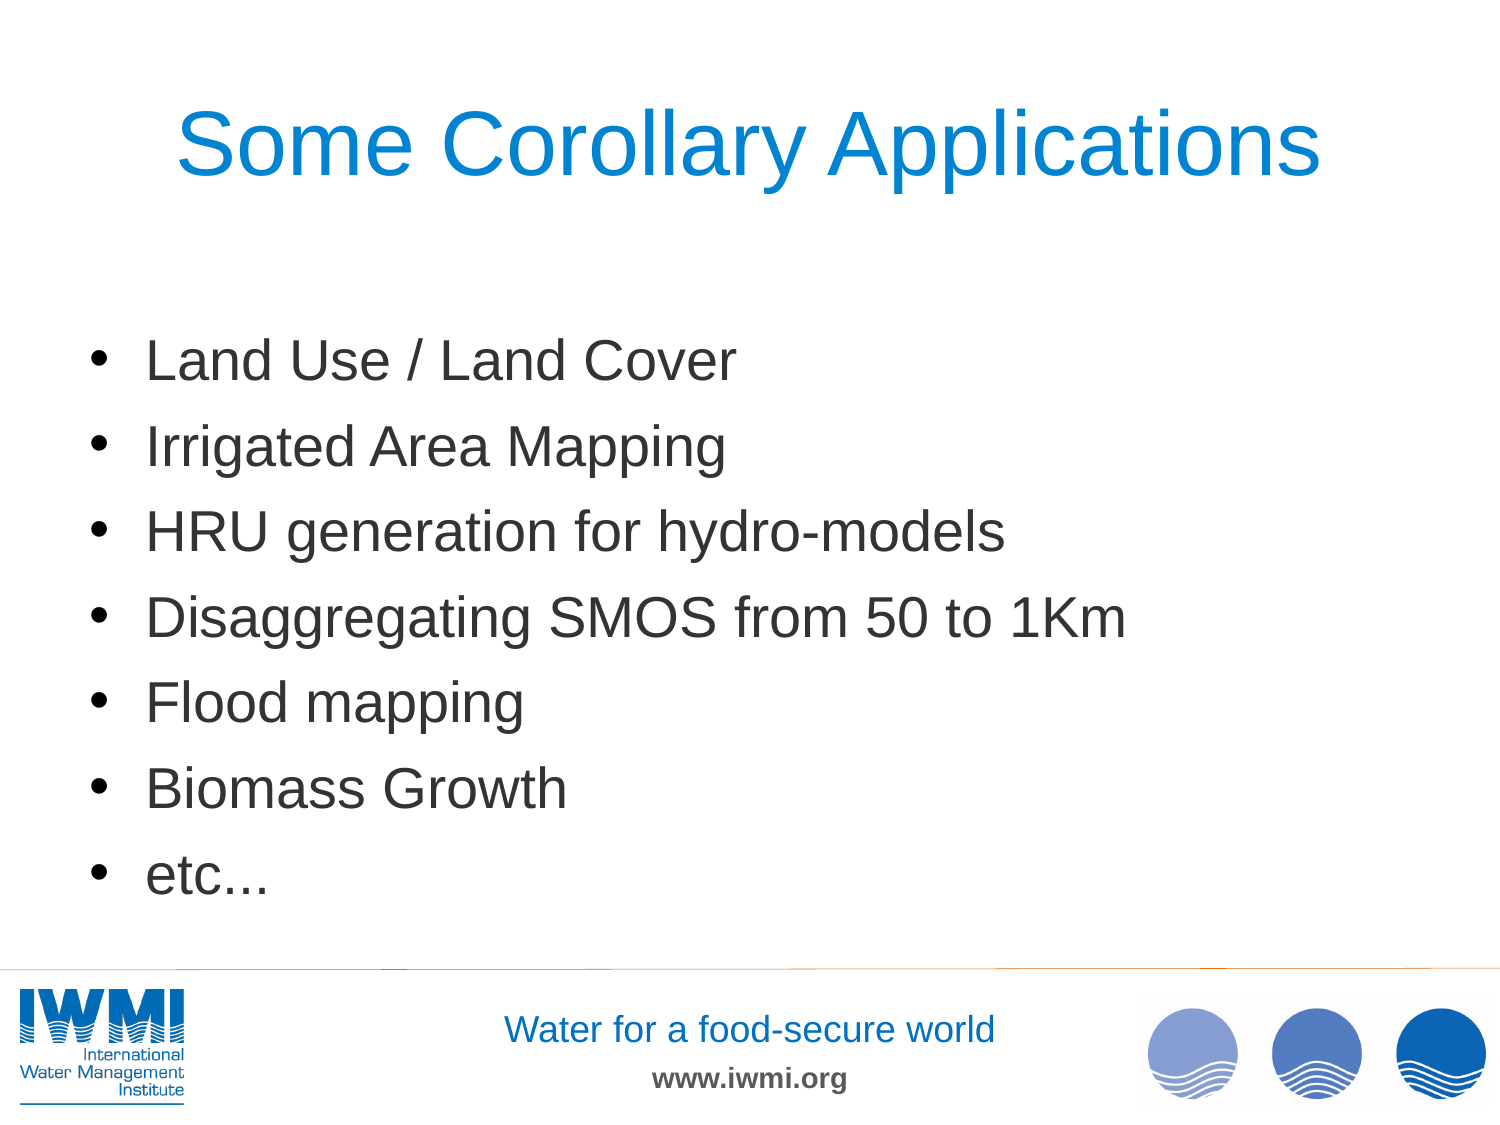

# Some Corollary Applications
Land Use / Land Cover
Irrigated Area Mapping
HRU generation for hydro-models
Disaggregating SMOS from 50 to 1Km
Flood mapping
Biomass Growth
etc...